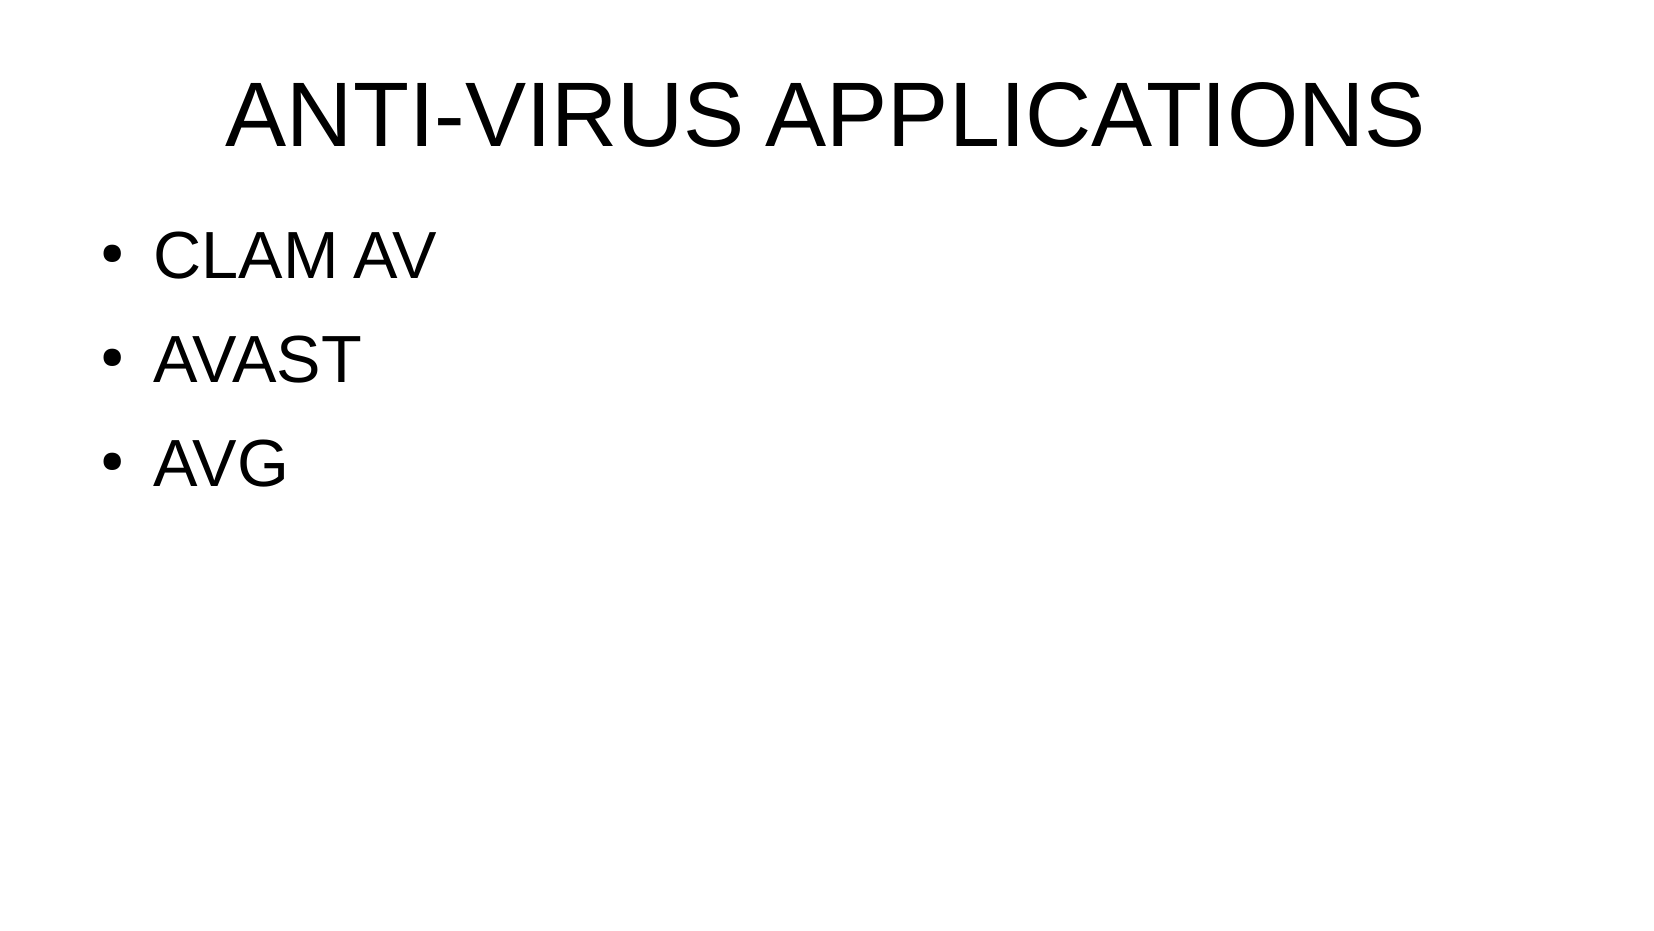

# ANTI-VIRUS APPLICATIONS
CLAM AV
AVAST
AVG